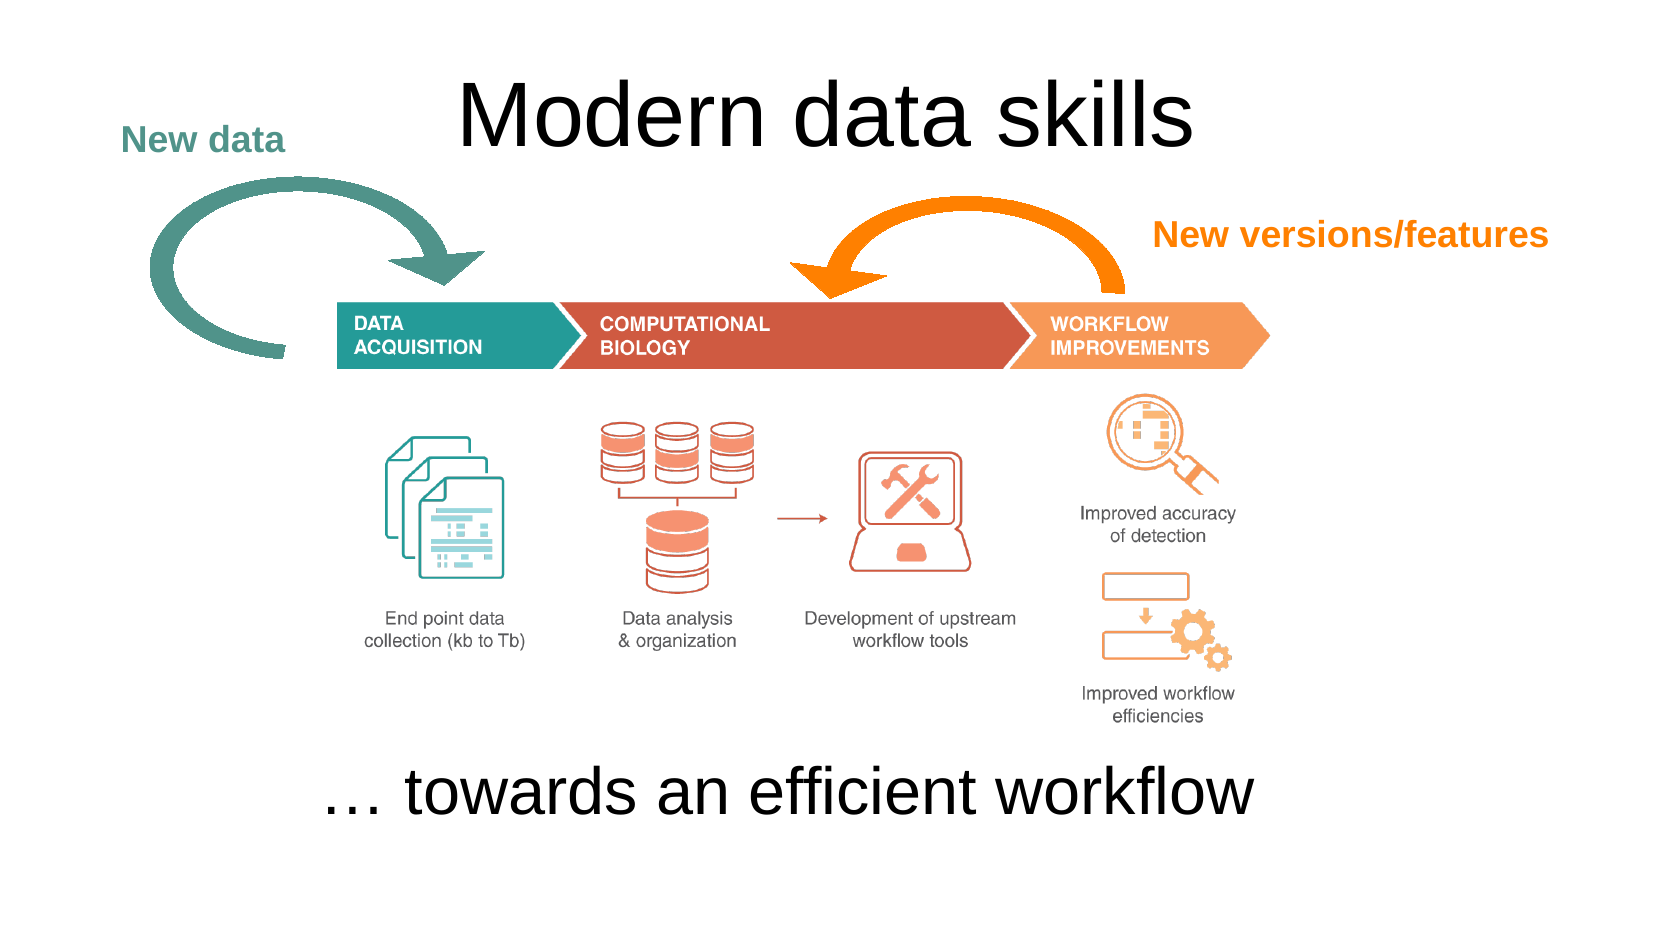

# Modern data skills
New data
New versions/features
… towards an efficient workflow